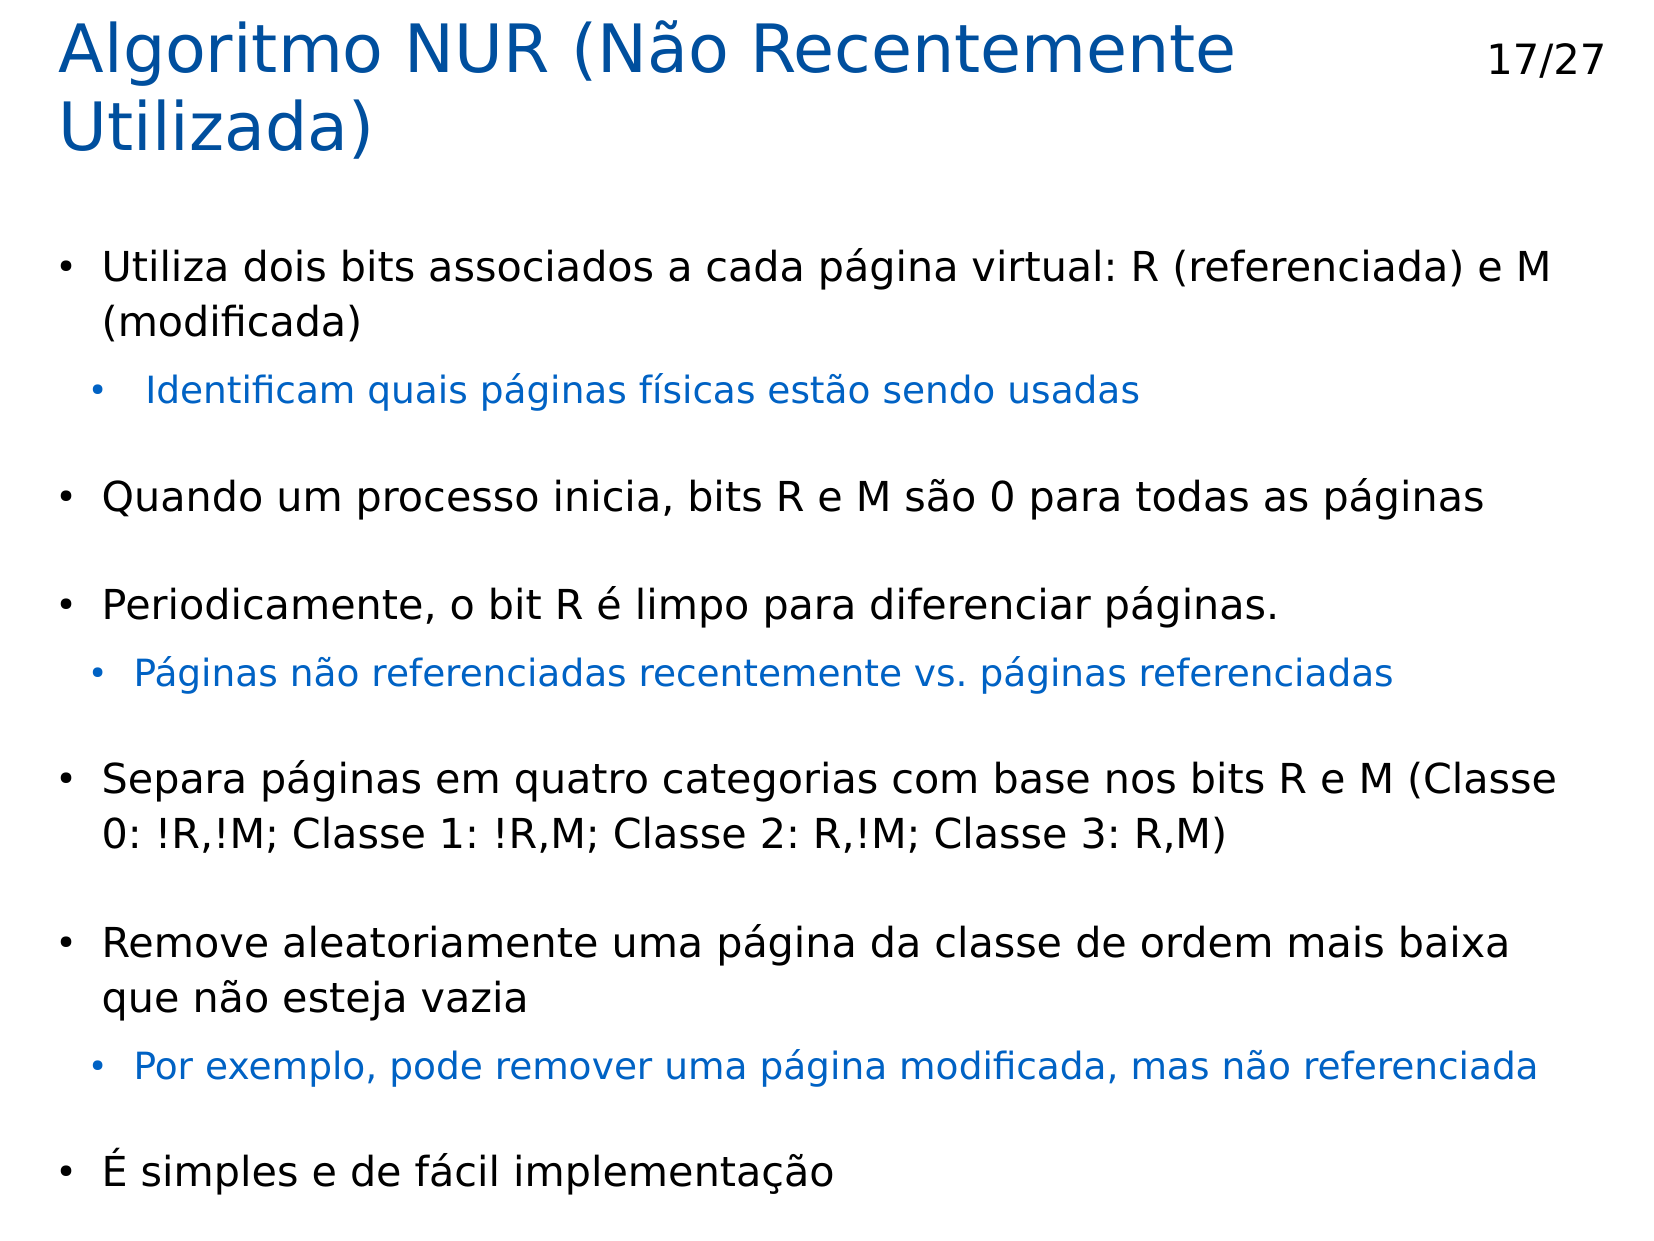

# Algoritmo NUR (Não Recentemente Utilizada)
17
Utiliza dois bits associados a cada página virtual: R (referenciada) e M (modificada)
 Identificam quais páginas físicas estão sendo usadas
Quando um processo inicia, bits R e M são 0 para todas as páginas
Periodicamente, o bit R é limpo para diferenciar páginas.
Páginas não referenciadas recentemente vs. páginas referenciadas
Separa páginas em quatro categorias com base nos bits R e M (Classe 0: !R,!M; Classe 1: !R,M; Classe 2: R,!M; Classe 3: R,M)
Remove aleatoriamente uma página da classe de ordem mais baixa que não esteja vazia
Por exemplo, pode remover uma página modificada, mas não referenciada
É simples e de fácil implementação